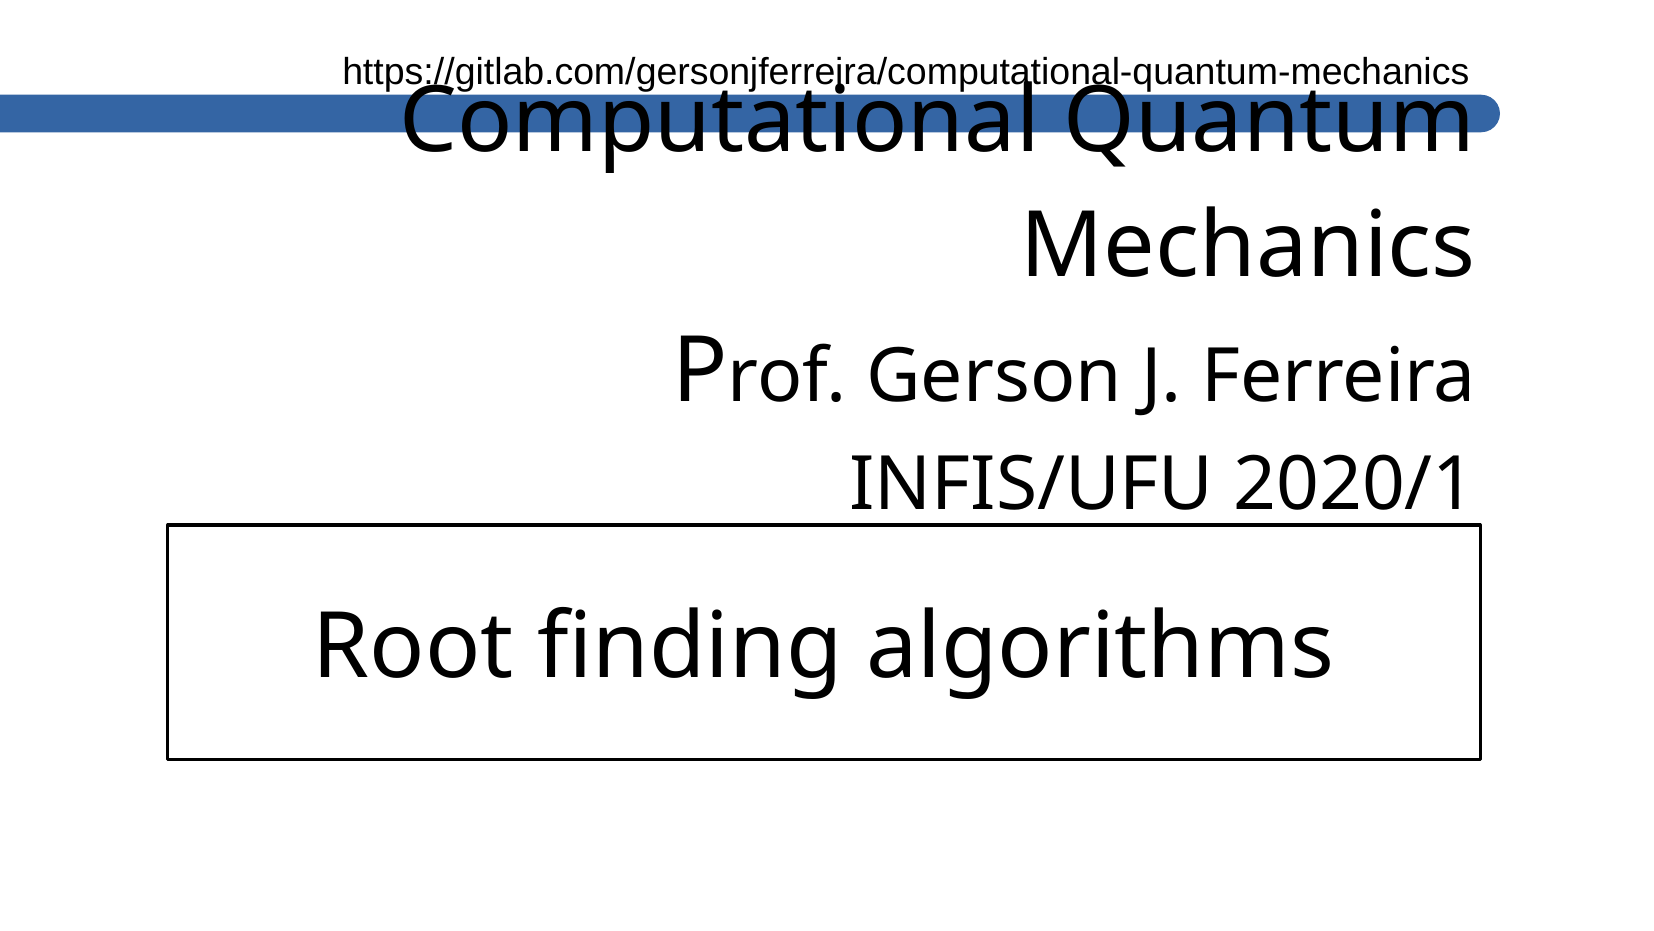

https://gitlab.com/gersonjferreira/computational-quantum-mechanics
# Computational Quantum Mechanics Prof. Gerson J. Ferreira INFIS/UFU 2020/1
Root finding algorithms